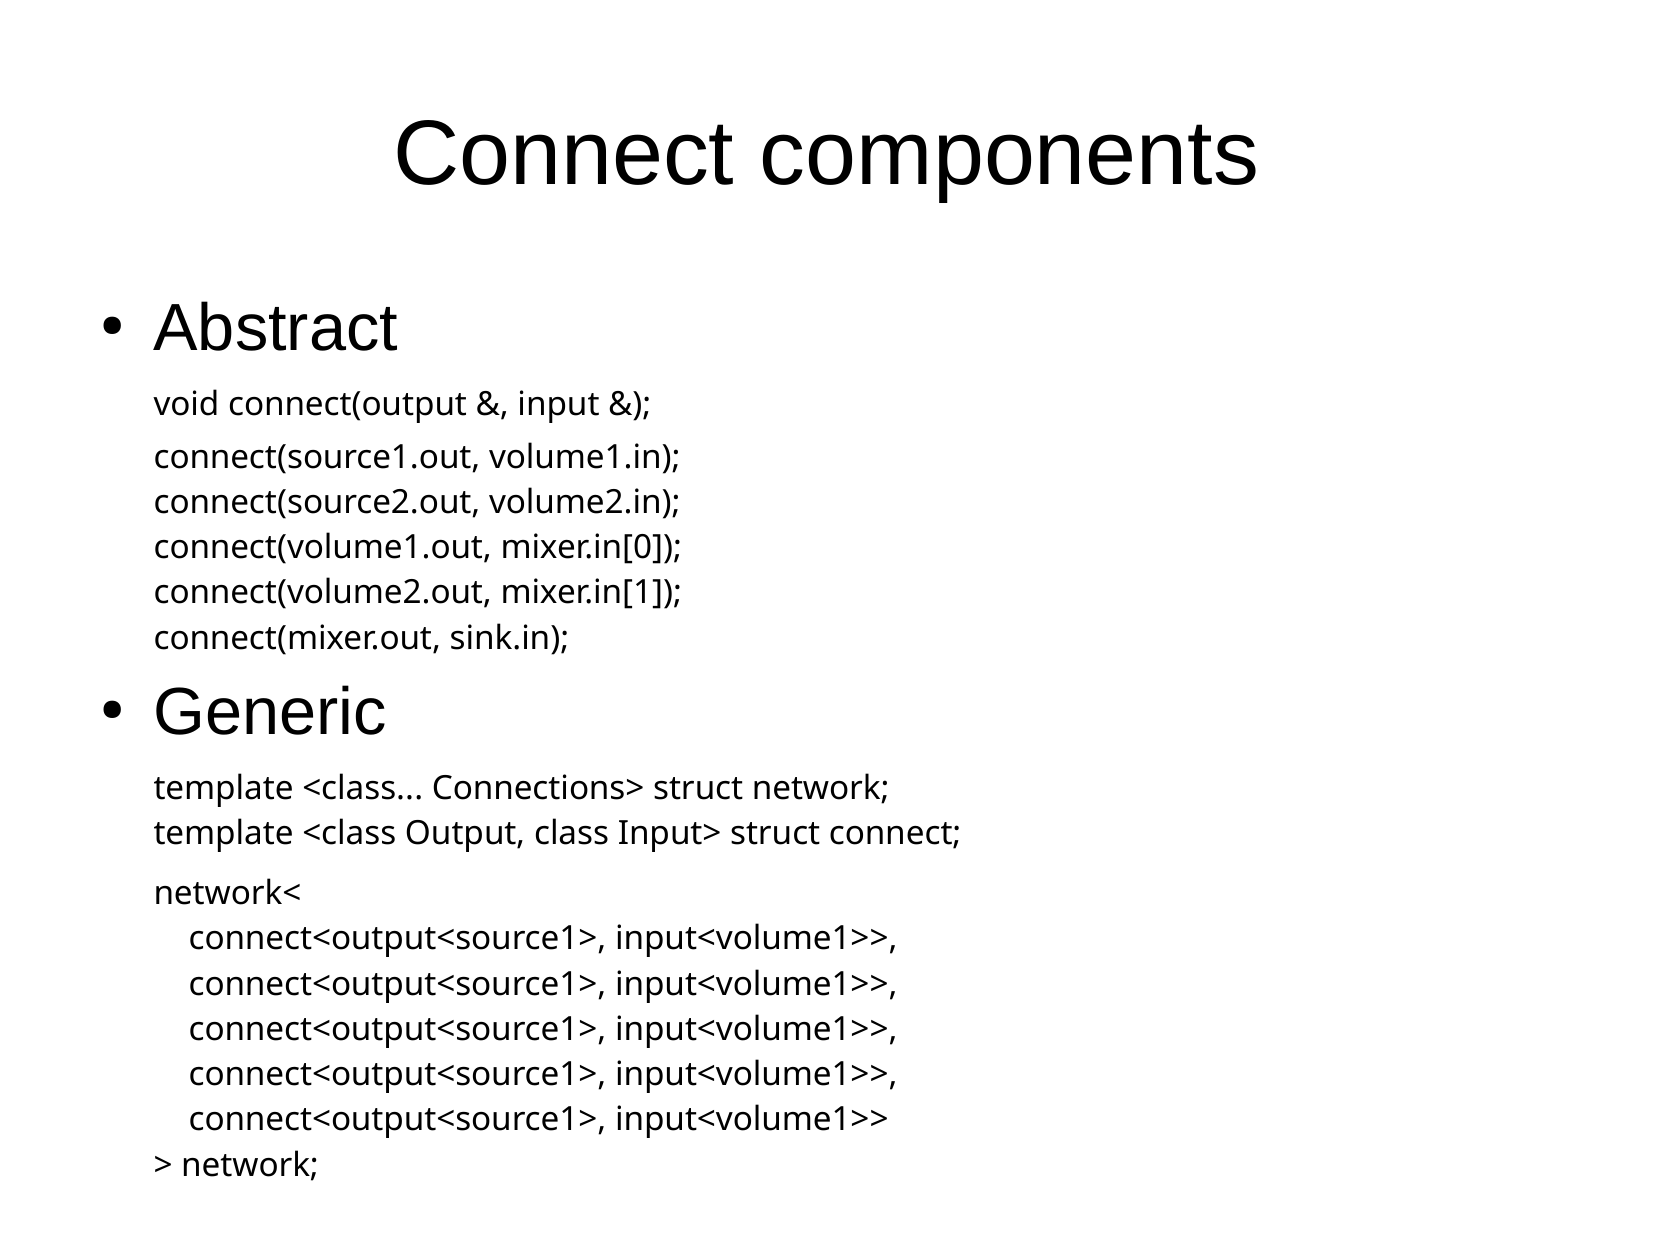

# Connect components
Abstract
void connect(output &, input &);
connect(source1.out, volume1.in);
connect(source2.out, volume2.in);
connect(volume1.out, mixer.in[0]);
connect(volume2.out, mixer.in[1]);
connect(mixer.out, sink.in);
Generic
template <class... Connections> struct network;
template <class Output, class Input> struct connect;
network<
 connect<output<source1>, input<volume1>>,
 connect<output<source1>, input<volume1>>,
 connect<output<source1>, input<volume1>>,
 connect<output<source1>, input<volume1>>,
 connect<output<source1>, input<volume1>>
> network;